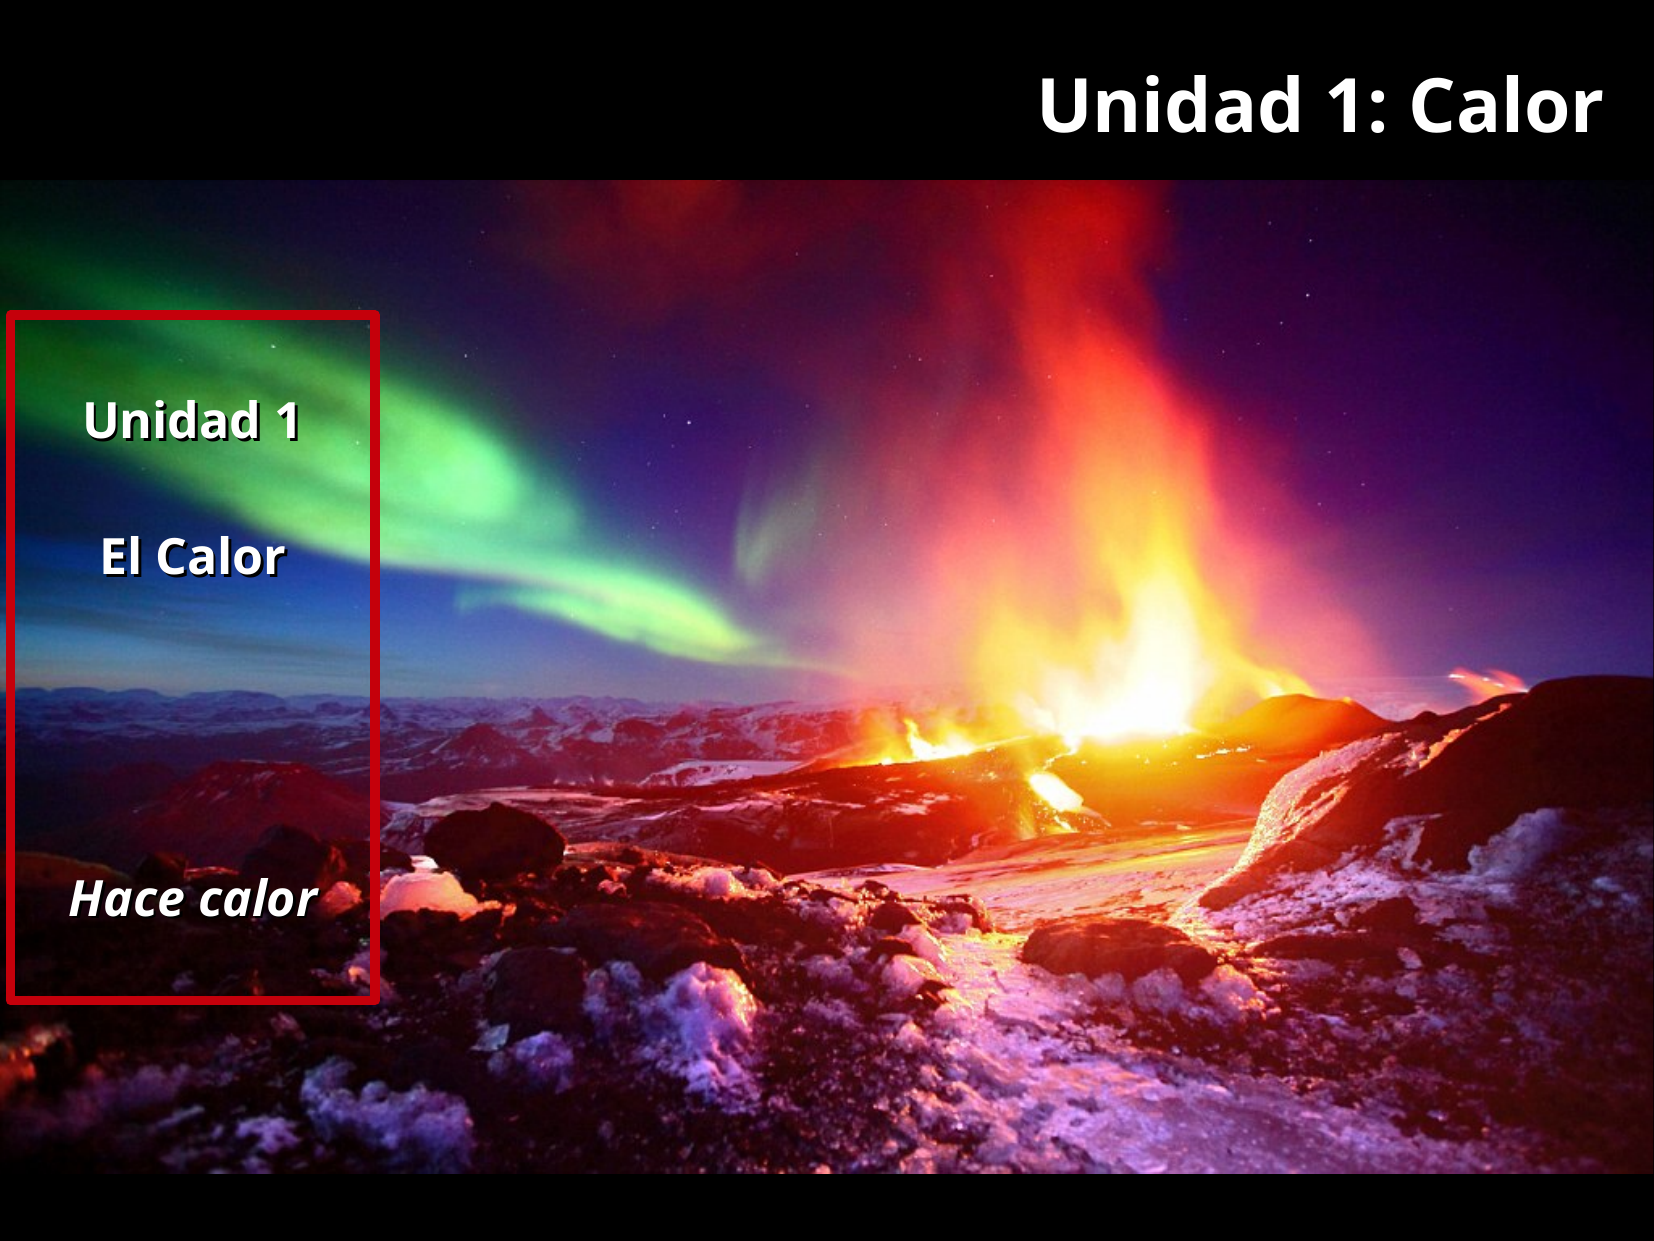

# Unidad 1: Calor
Unidad 1
El Calor
Hace calor
FÍSICA IIIB
2